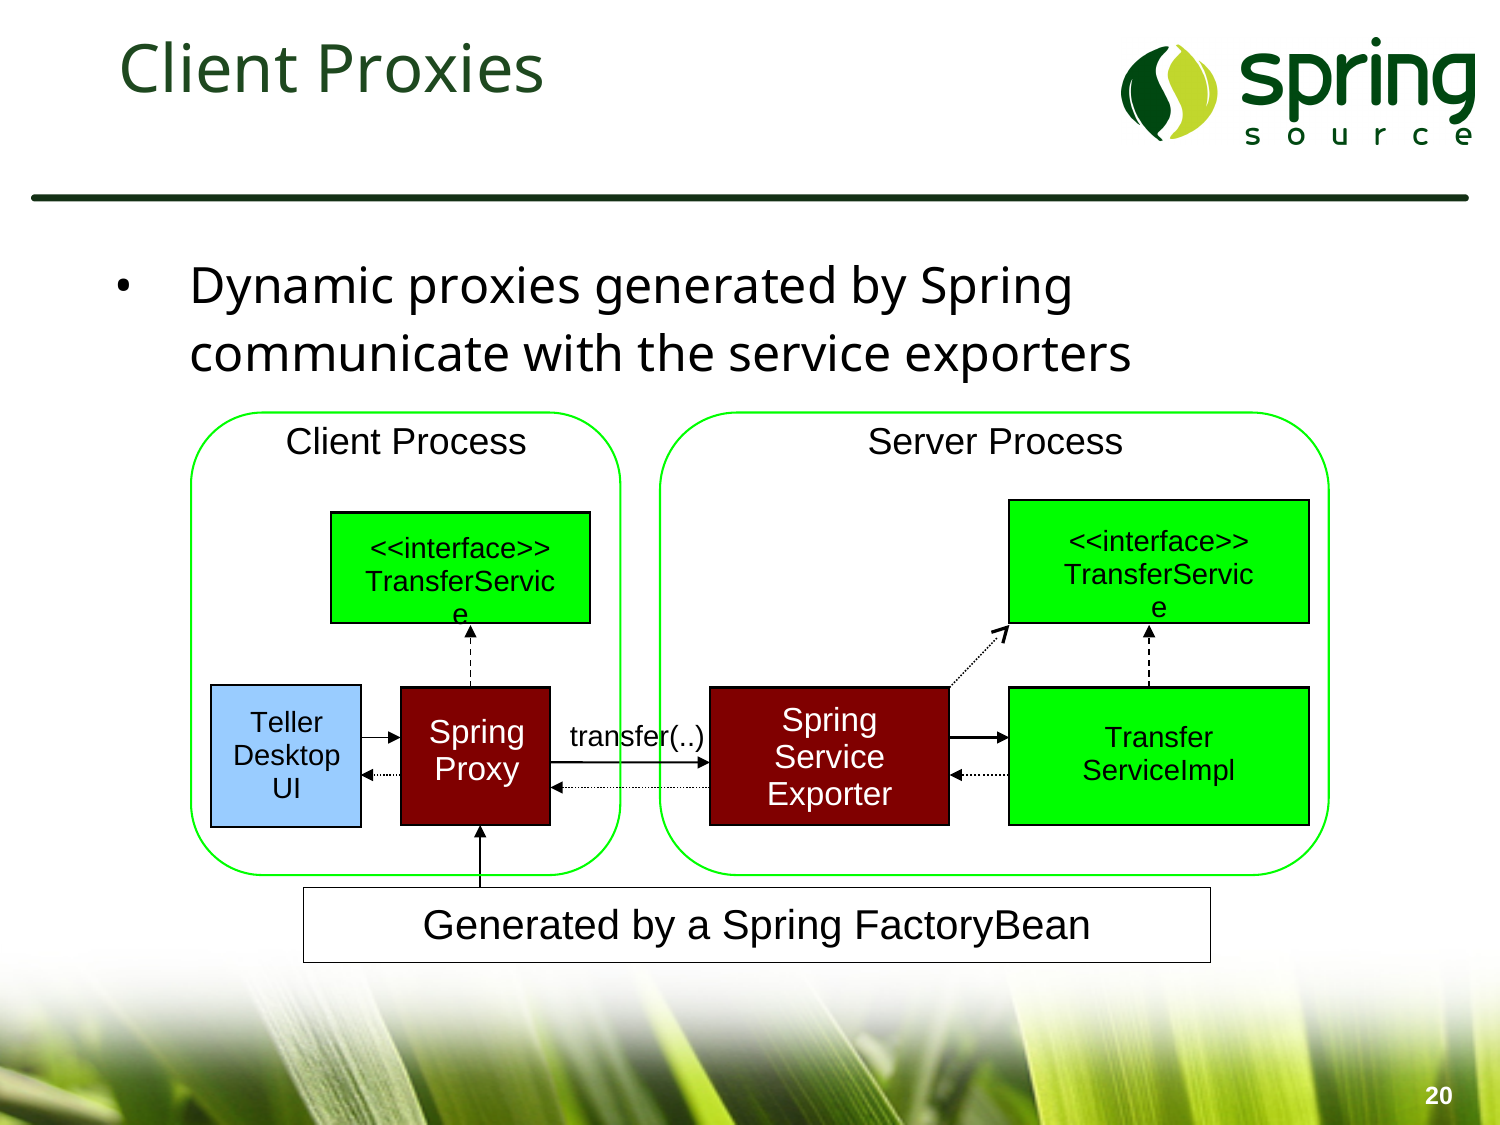

Client Proxies
# Dynamic proxies generated by Spring communicate with the service exporters
Client Process
<<interface>>
TransferService
Spring
Proxy
Teller
Desktop
UI
 transfer(..)
Server Process
<<interface>>
TransferService
Spring
Service
Exporter
Transfer
ServiceImpl
Generated by a Spring FactoryBean